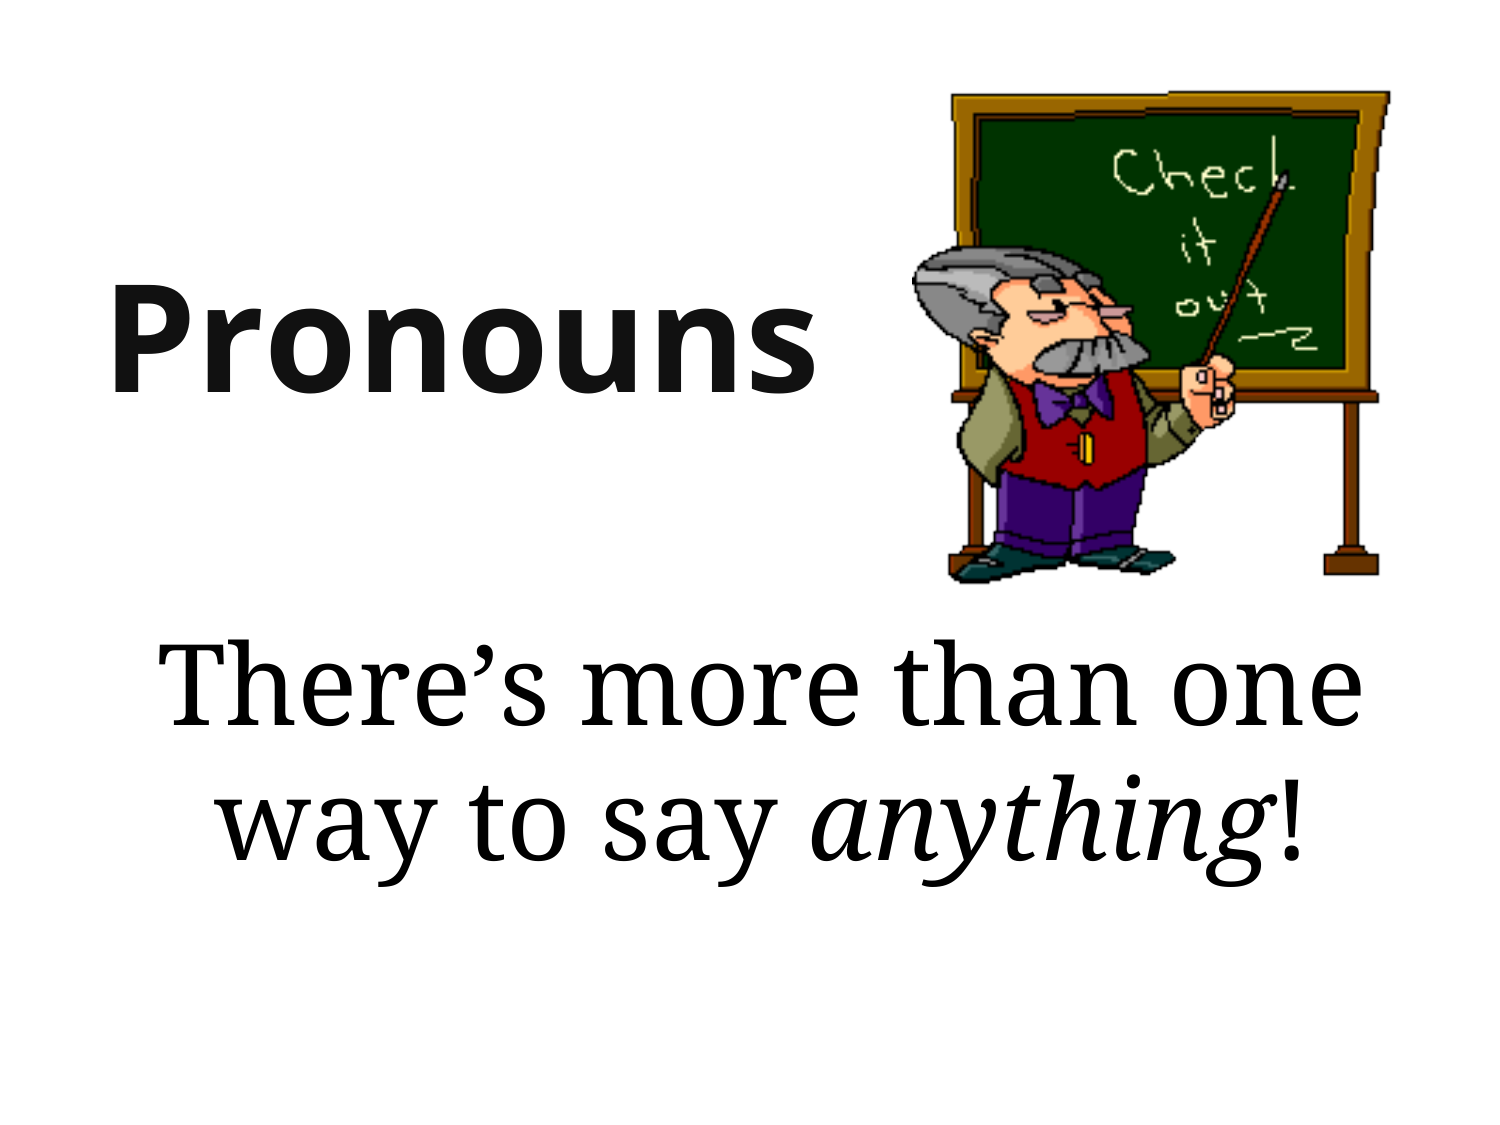

Pronouns
There’s more than one way to say anything!